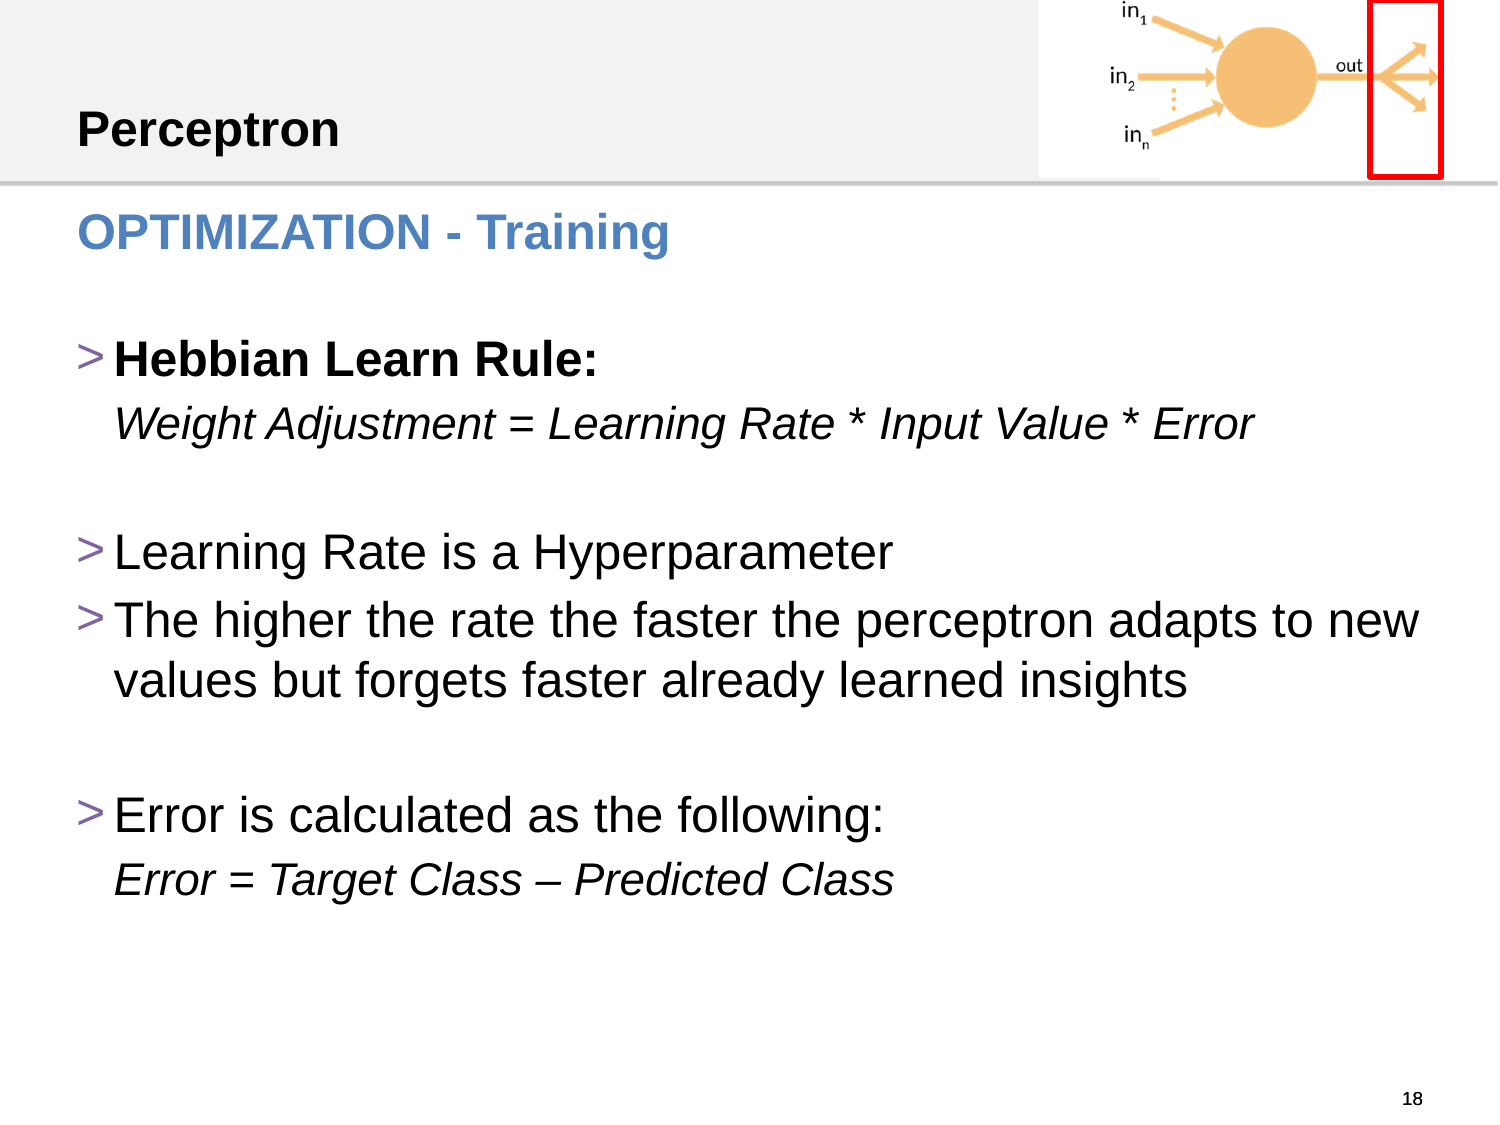

Perceptron
OPTIMIZATION - Training
# Hebbian Learn Rule:
Weight Adjustment = Learning Rate * Input Value * Error
Learning Rate is a Hyperparameter
The higher the rate the faster the perceptron adapts to new values but forgets faster already learned insights
Error is calculated as the following:
Error = Target Class – Predicted Class